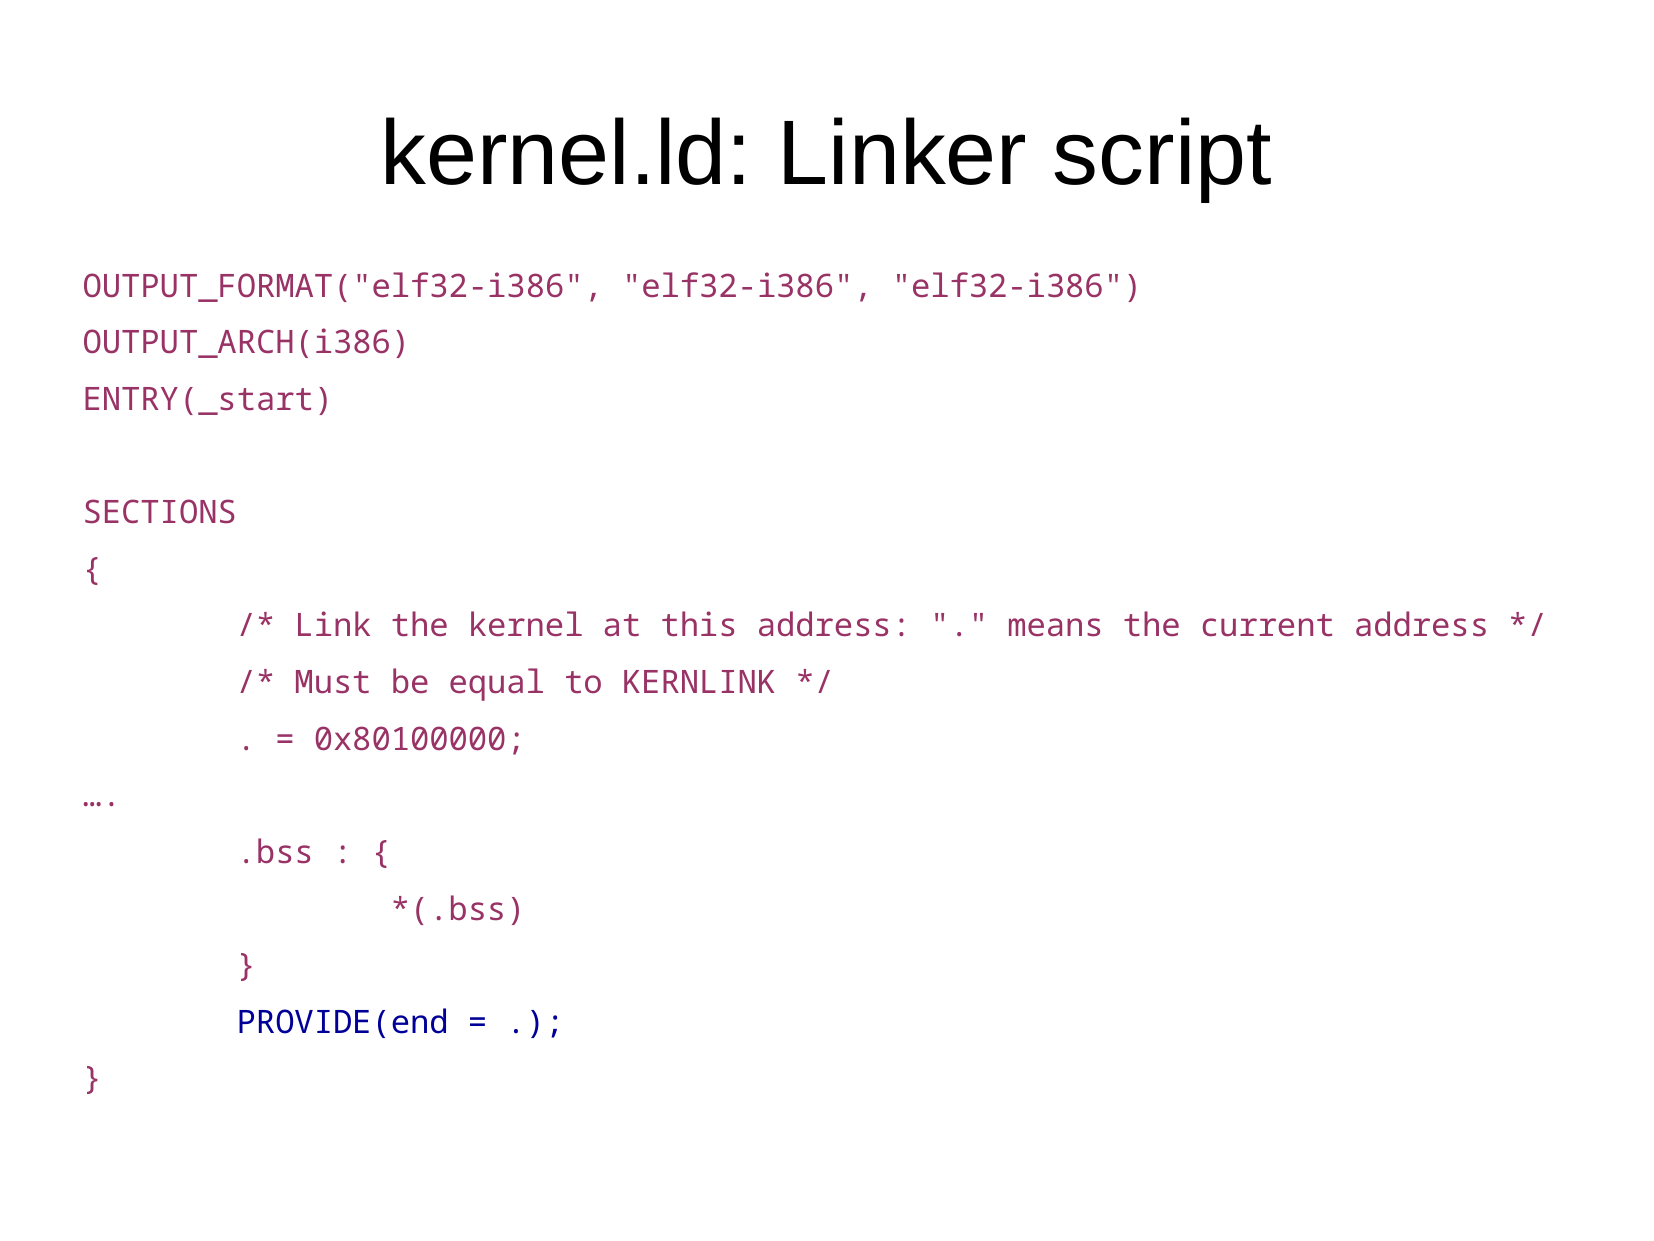

kernel.ld: Linker script
# OUTPUT_FORMAT("elf32-i386", "elf32-i386", "elf32-i386")
OUTPUT_ARCH(i386)
ENTRY(_start)
SECTIONS
{
 /* Link the kernel at this address: "." means the current address */
 /* Must be equal to KERNLINK */
 . = 0x80100000;
….
 .bss : {
 *(.bss)
 }
 PROVIDE(end = .);
}